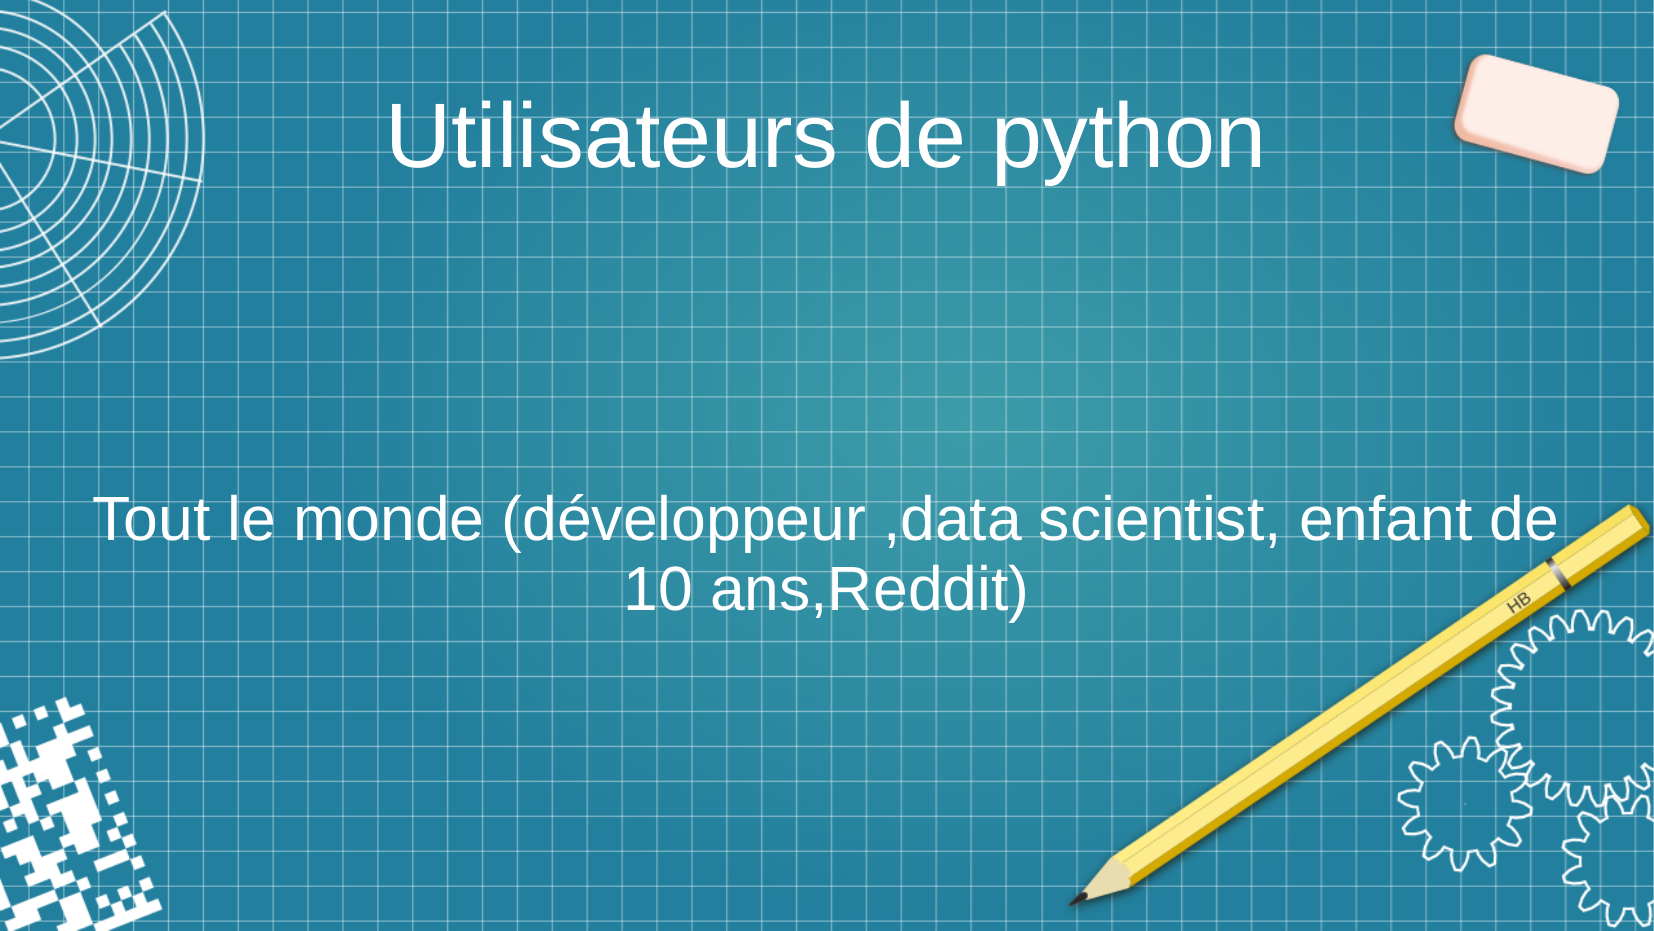

# Utilisateurs de python
Tout le monde (développeur ,data scientist, enfant de 10 ans,Reddit)